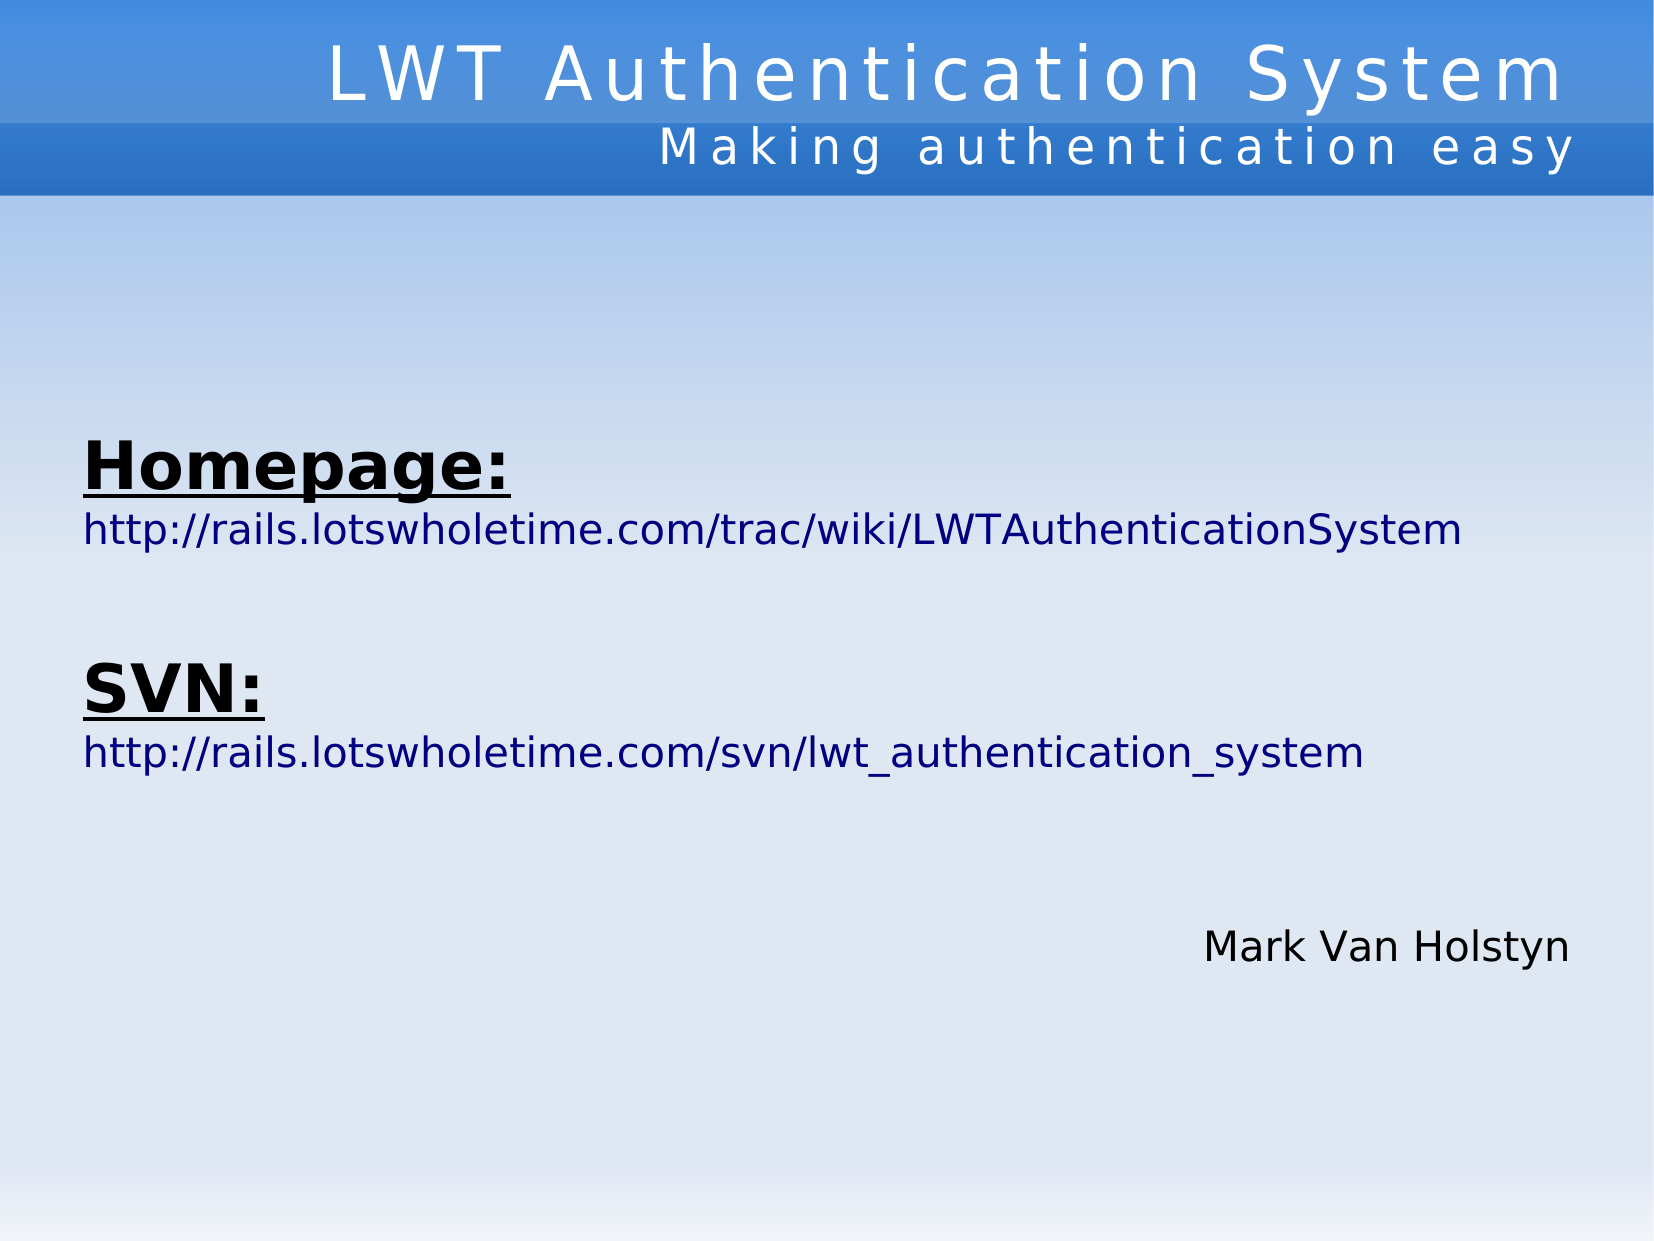

# LWT Authentication System Making authentication easy
Homepage: http://rails.lotswholetime.com/trac/wiki/LWTAuthenticationSystem
SVN:
http://rails.lotswholetime.com/svn/lwt_authentication_system
Mark Van Holstyn